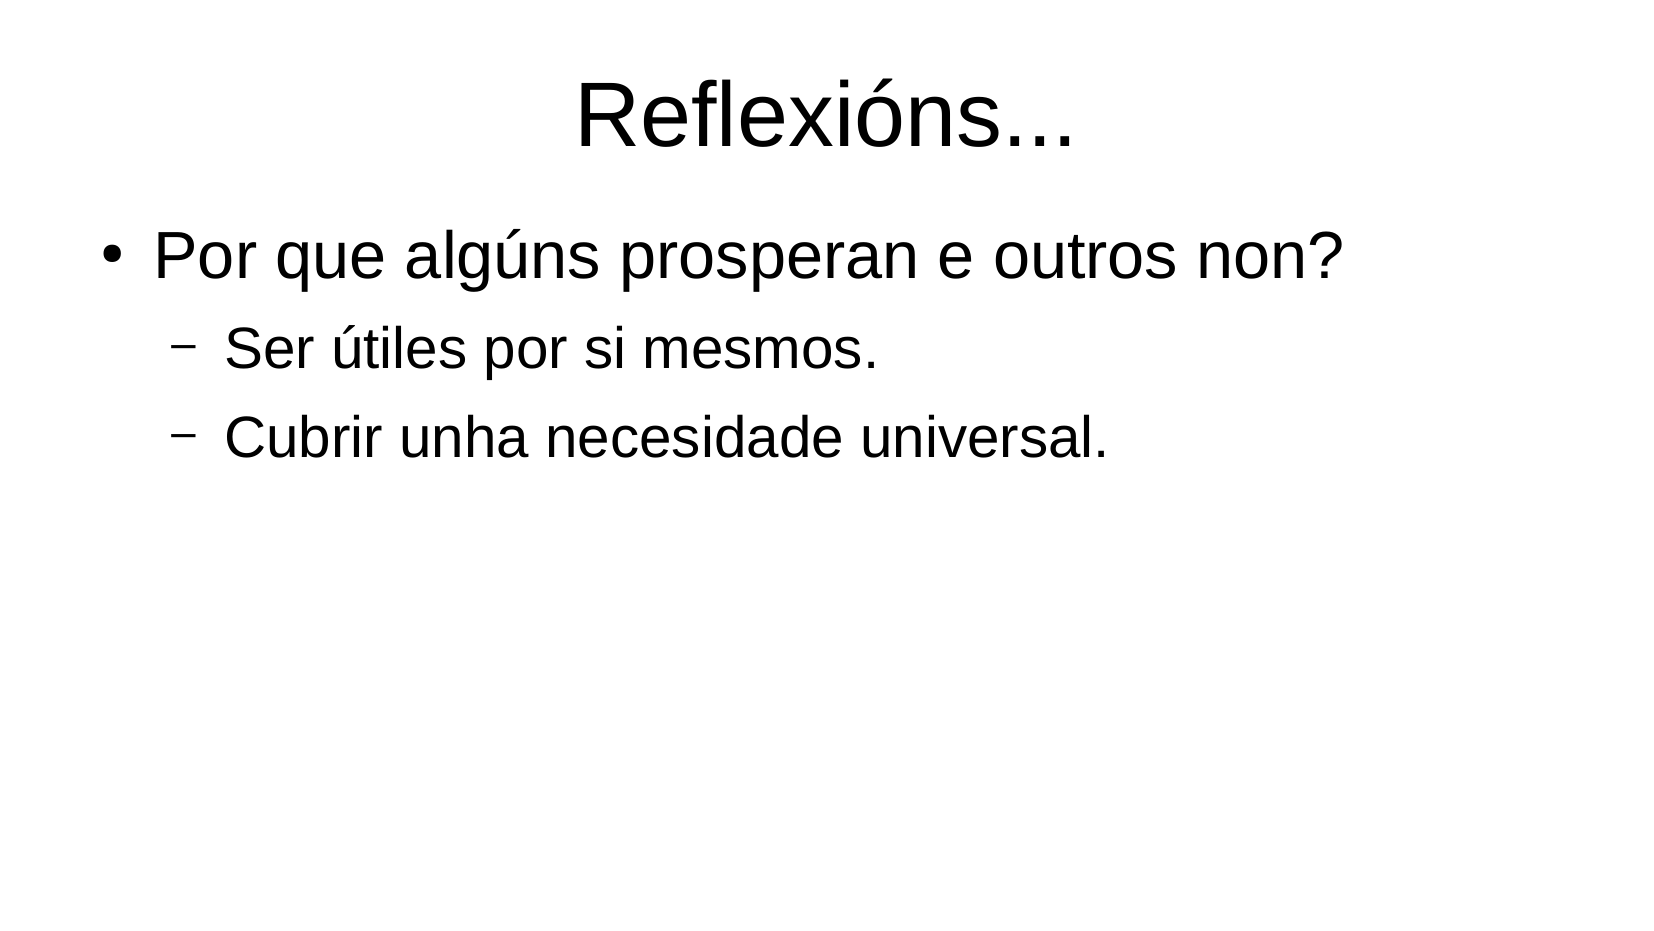

# Reflexións...
Por que algúns prosperan e outros non?
Ser útiles por si mesmos.
Cubrir unha necesidade universal.